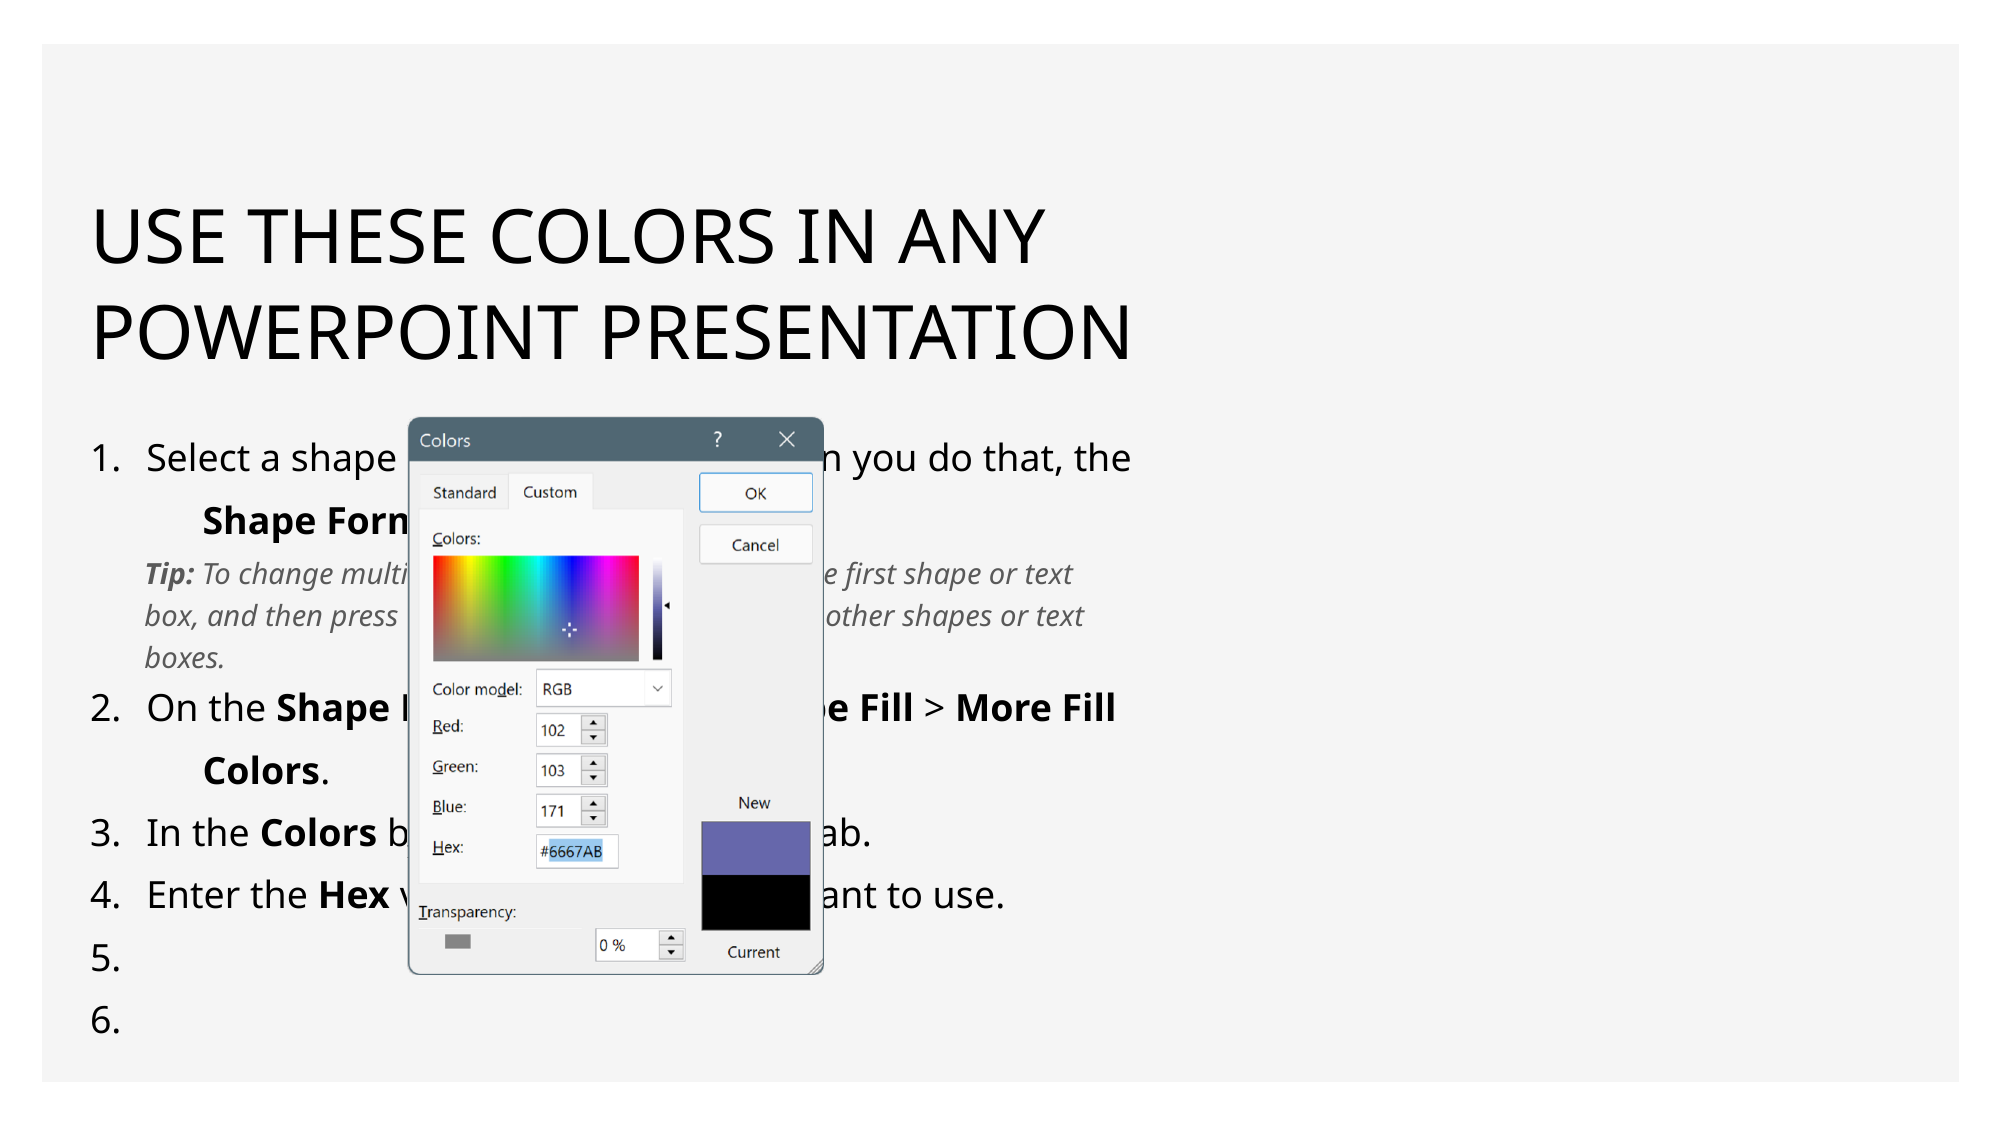

# USE THESE COLORS IN ANY POWERPOINT PRESENTATION
Select a shape or text box border. When you do that, the Shape Format tab appears.
On the Shape Format tab, select Shape Fill > More Fill Colors.
In the Colors box, select the Custom tab.
Enter the Hex value of the color you want to use.
Tip: To change multiple shapes or text boxes, click the first shape or text box, and then press and hold Ctrl while you click the other shapes or text boxes.